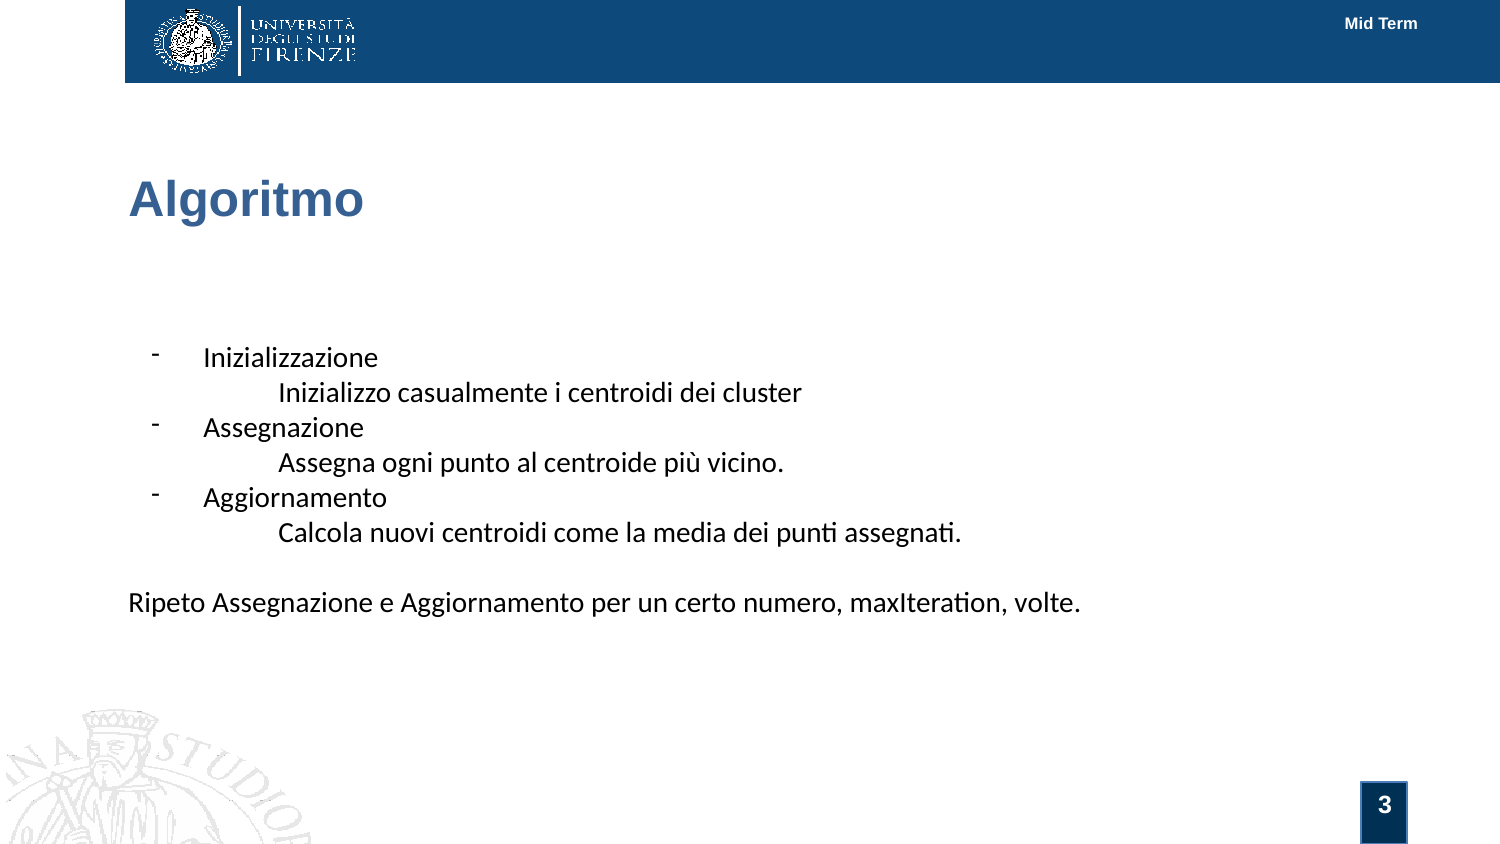

Mid Term
Algoritmo
Inizializzazione
Inizializzo casualmente i centroidi dei cluster
Assegnazione
Assegna ogni punto al centroide più vicino.
Aggiornamento
Calcola nuovi centroidi come la media dei punti assegnati.
Ripeto Assegnazione e Aggiornamento per un certo numero, maxIteration, volte.